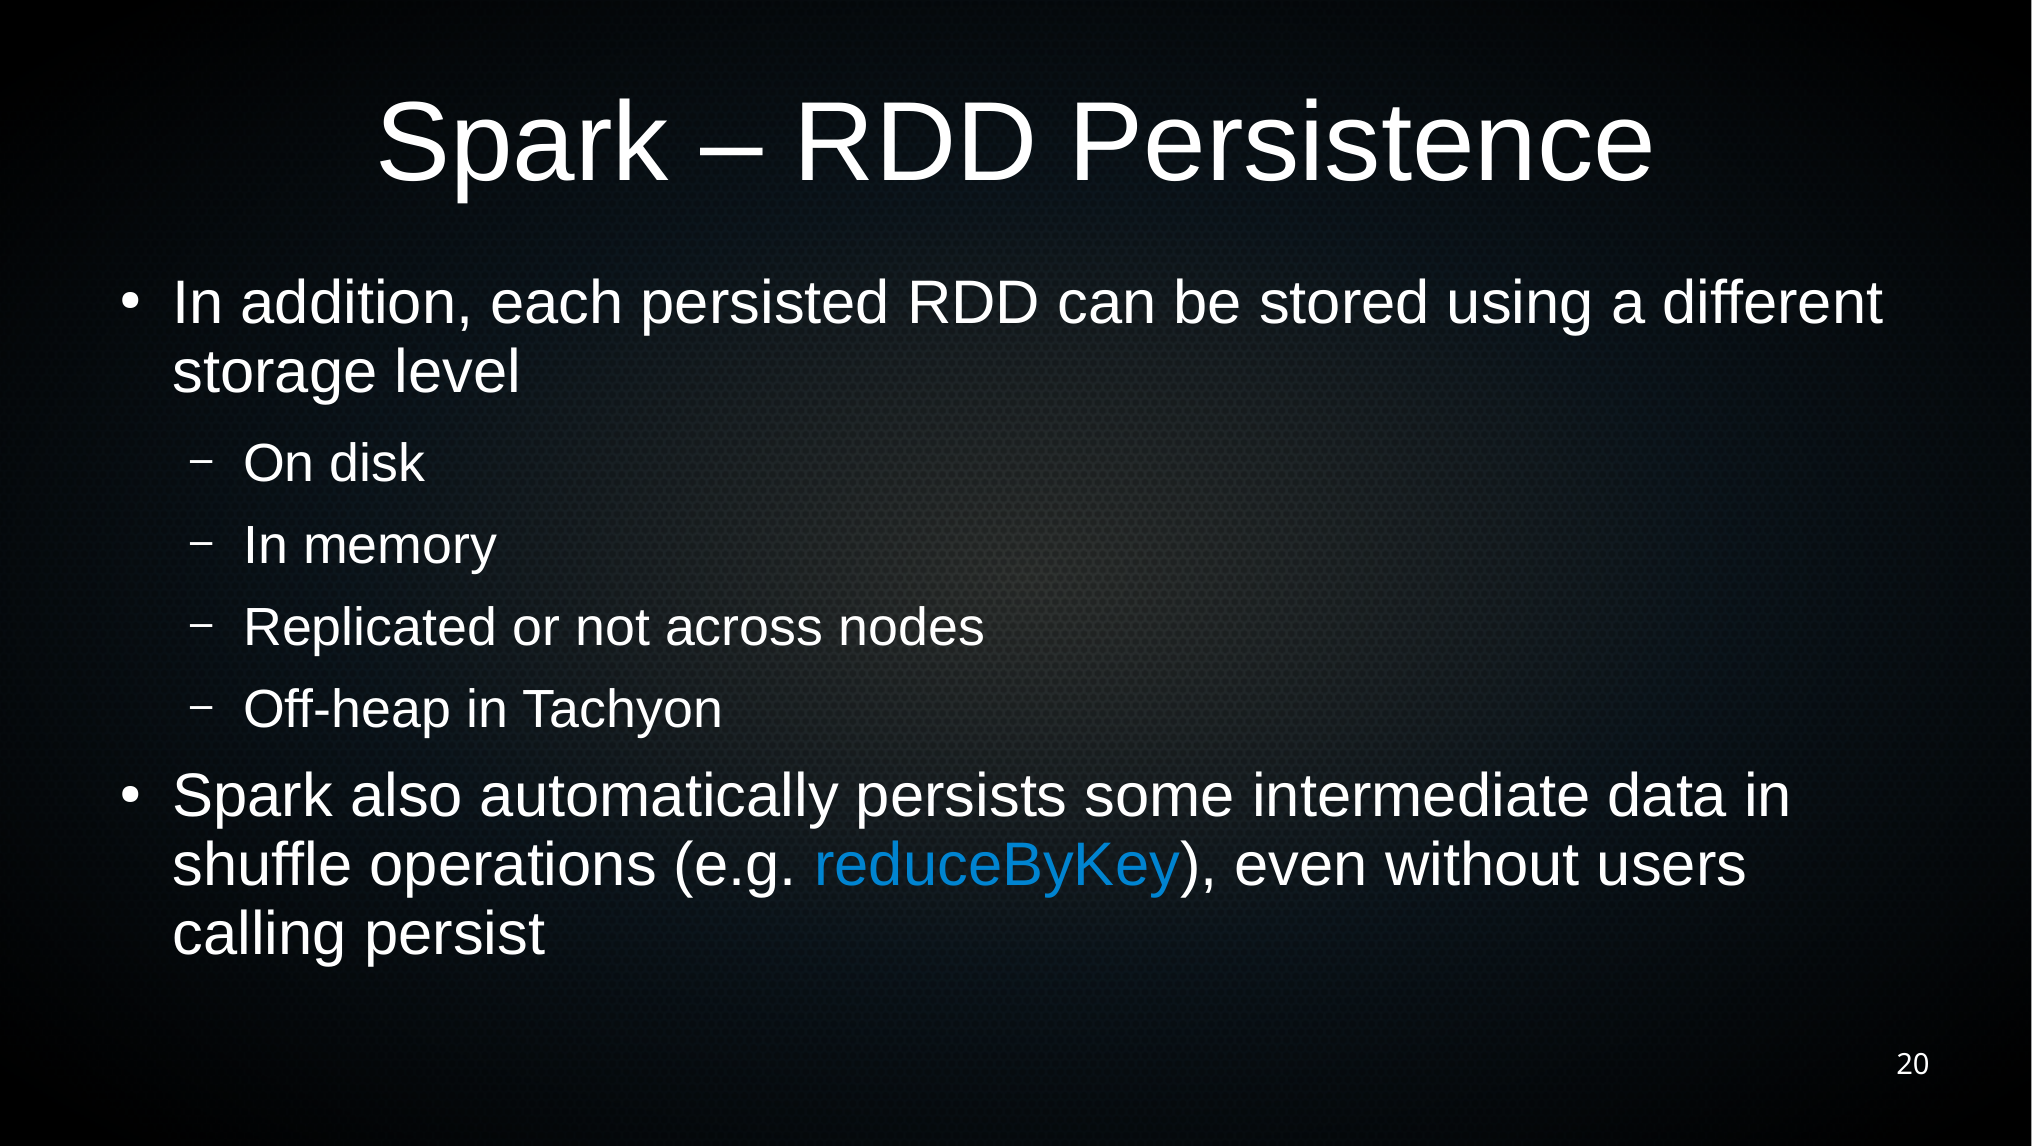

# Spark – RDD Persistence
In addition, each persisted RDD can be stored using a different storage level
On disk
In memory
Replicated or not across nodes
Off-heap in Tachyon
Spark also automatically persists some intermediate data in shuffle operations (e.g. reduceByKey), even without users calling persist
20